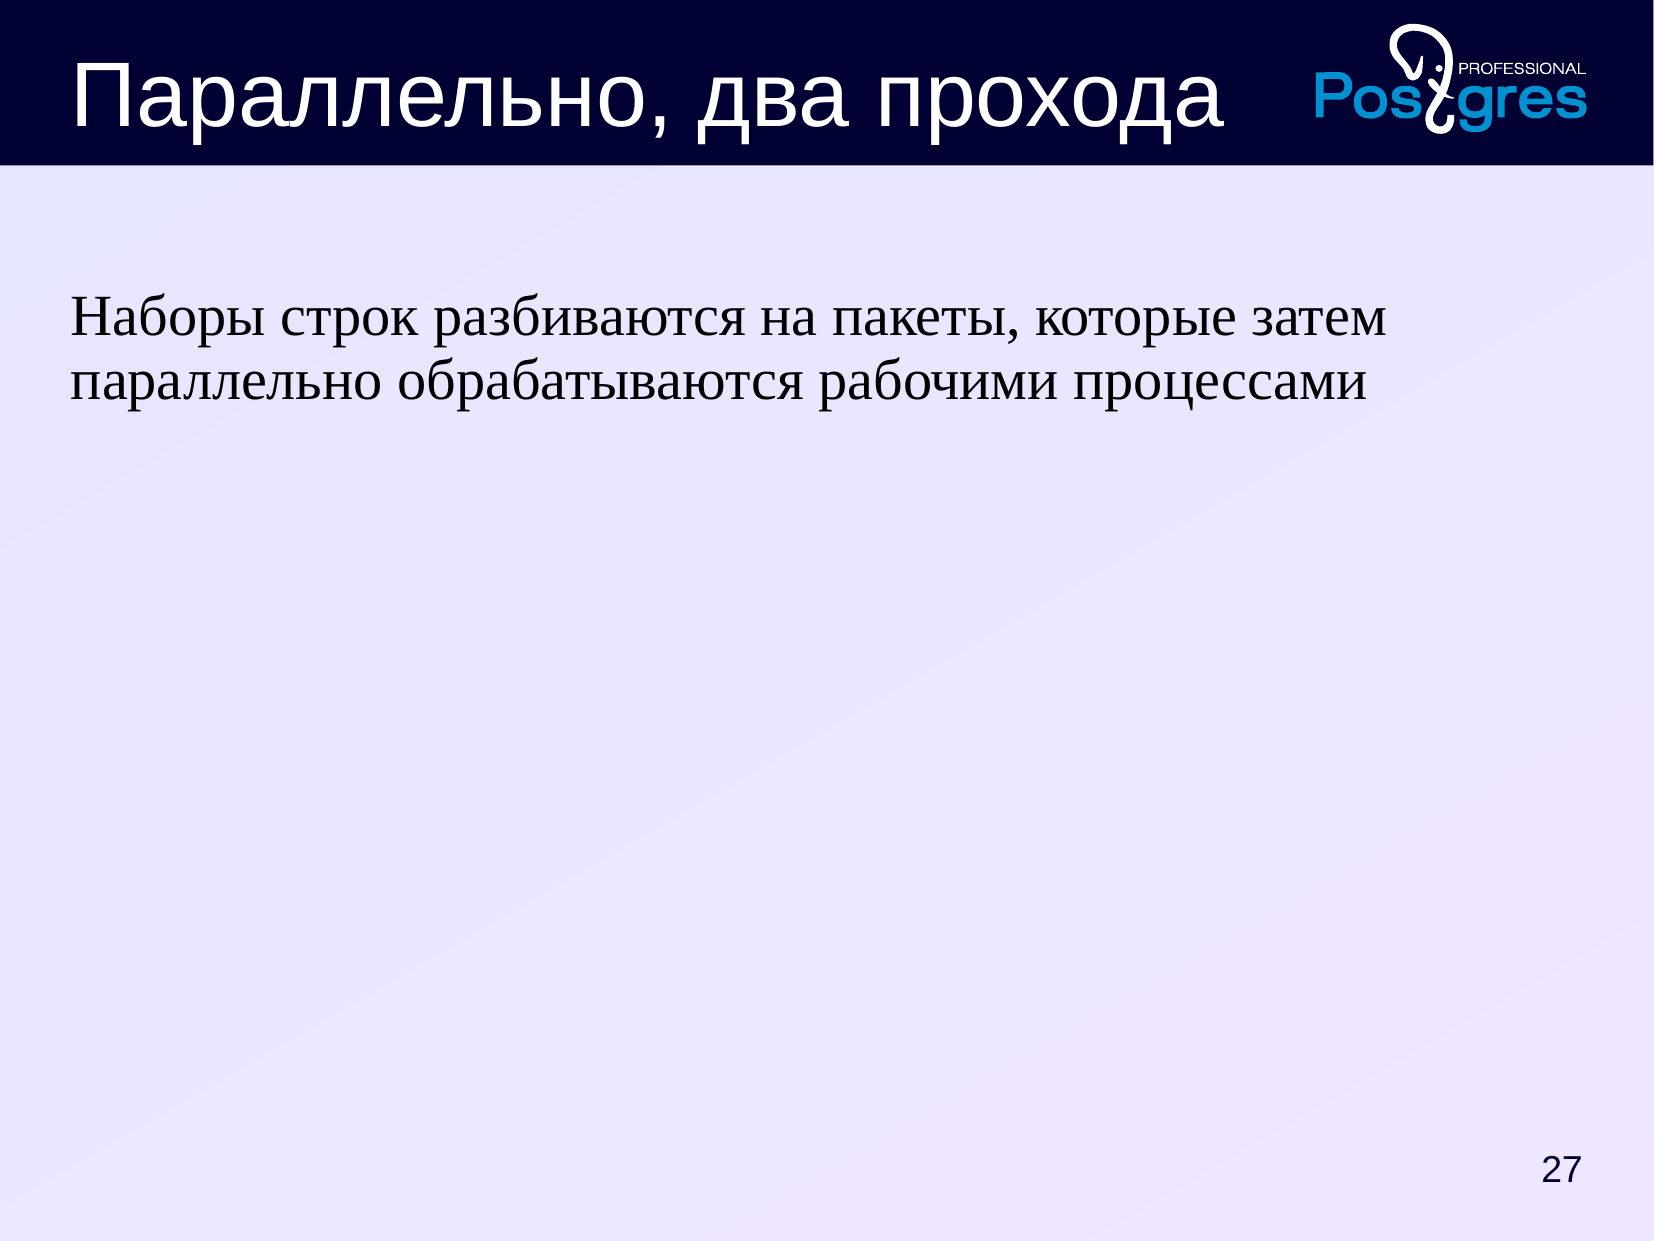

# Параллельно, два прохода
Наборы строк разбиваются на пакеты, которые затем параллельно обрабатываются рабочими процессами